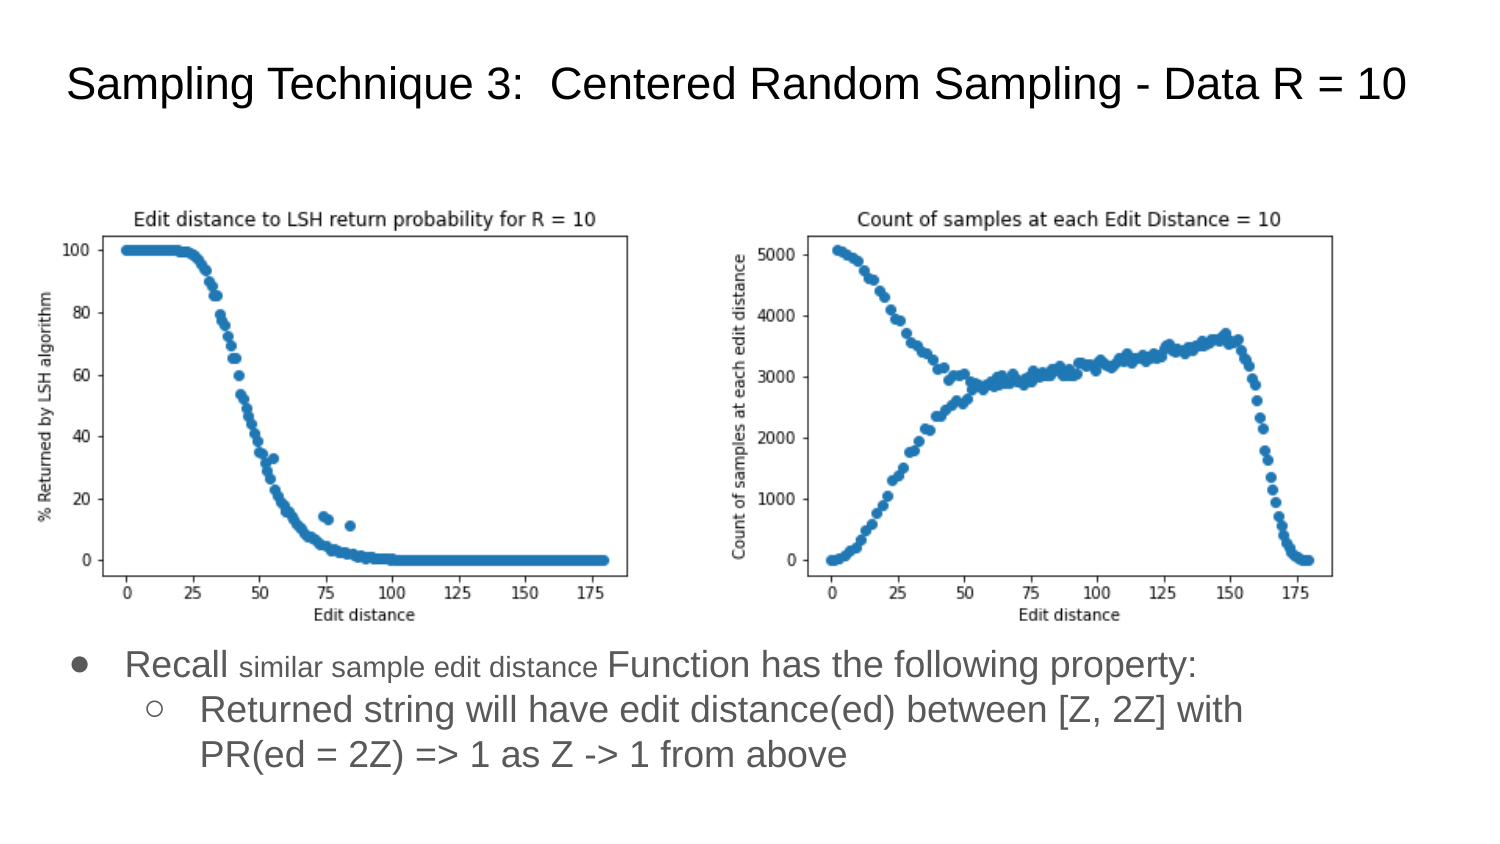

# Sampling Technique 3: Centered Random Sampling - Data R = 10
Recall similar sample edit distance Function has the following property:
Returned string will have edit distance(ed) between [Z, 2Z] with PR(ed = 2Z) => 1 as Z -> 1 from above